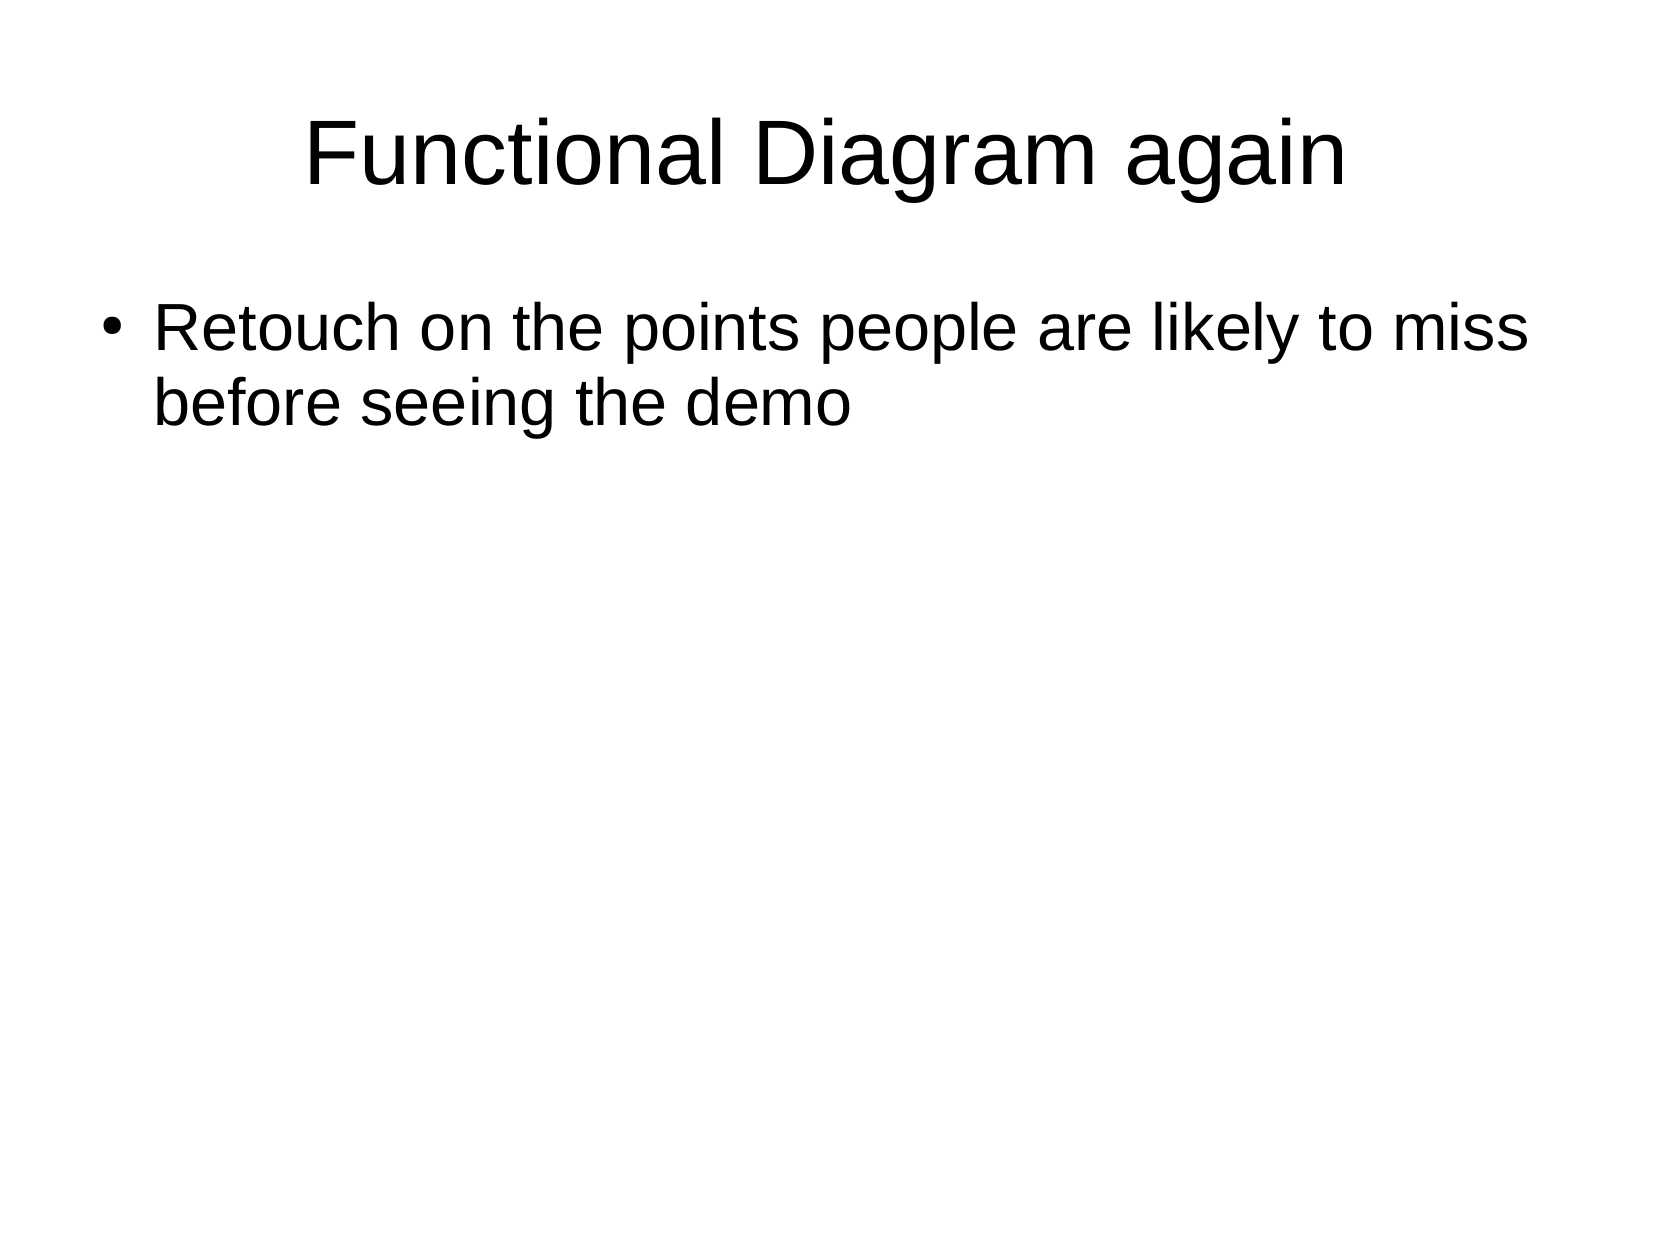

# Functional Diagram again
Retouch on the points people are likely to miss before seeing the demo